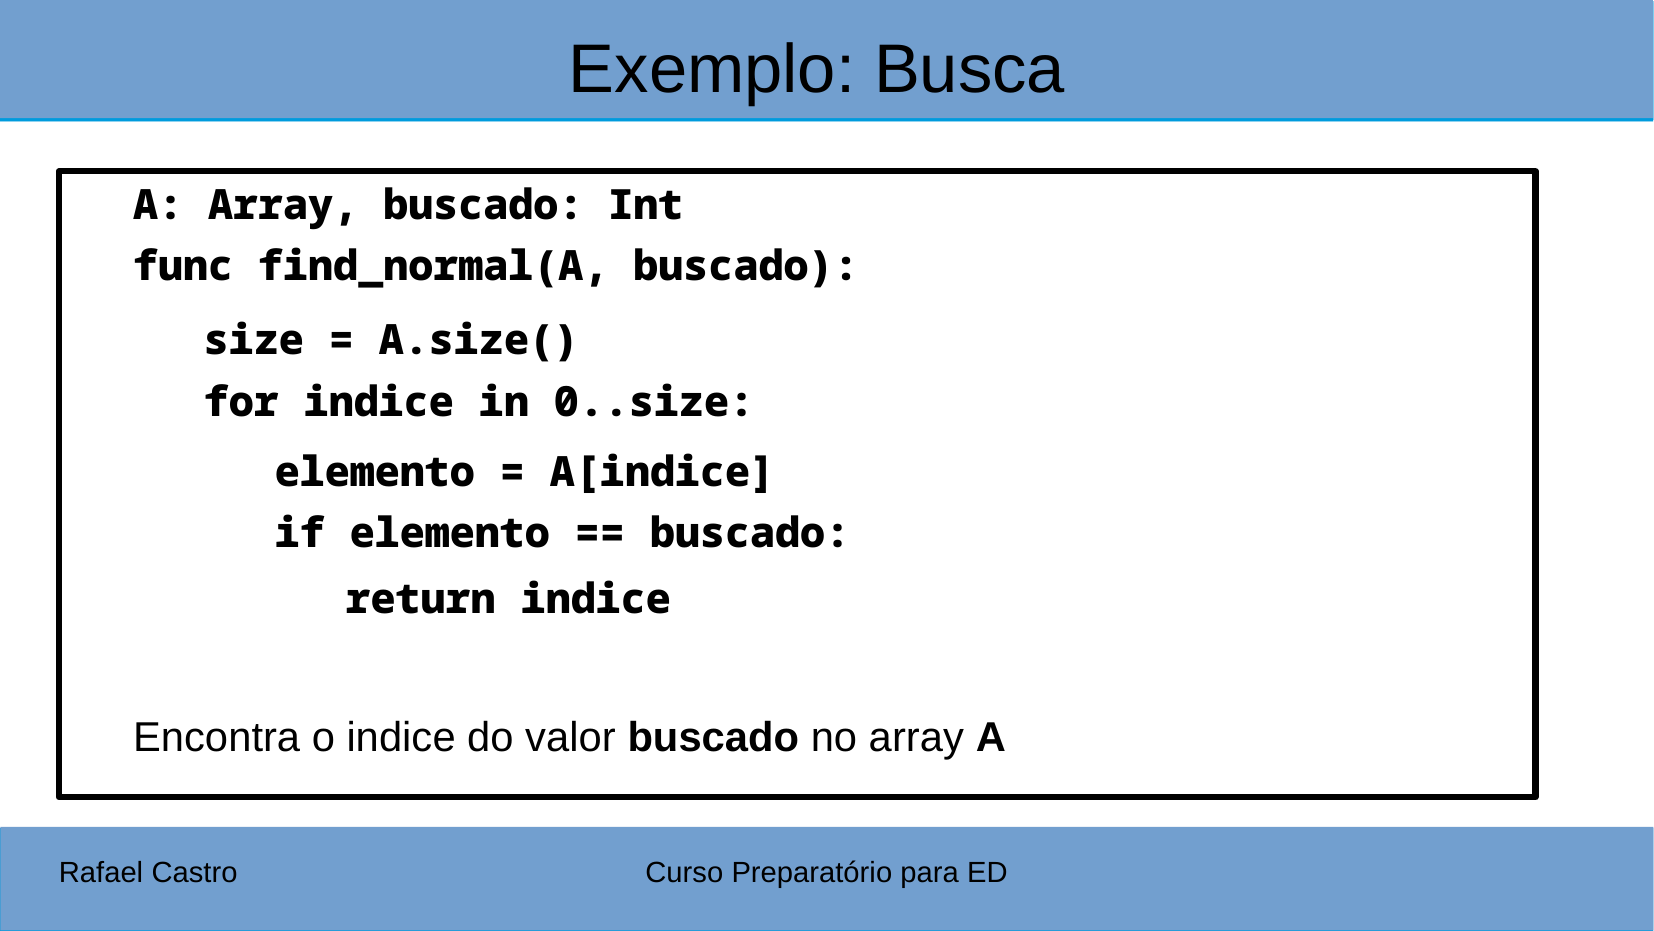

# Exemplo: Busca
A: Array, buscado: Int
func find_normal(A, buscado):
size = A.size()
for indice in 0..size:
elemento = A[indice]
if elemento == buscado:
return indice
Encontra o indice do valor buscado no array A
Curso Preparatório para ED